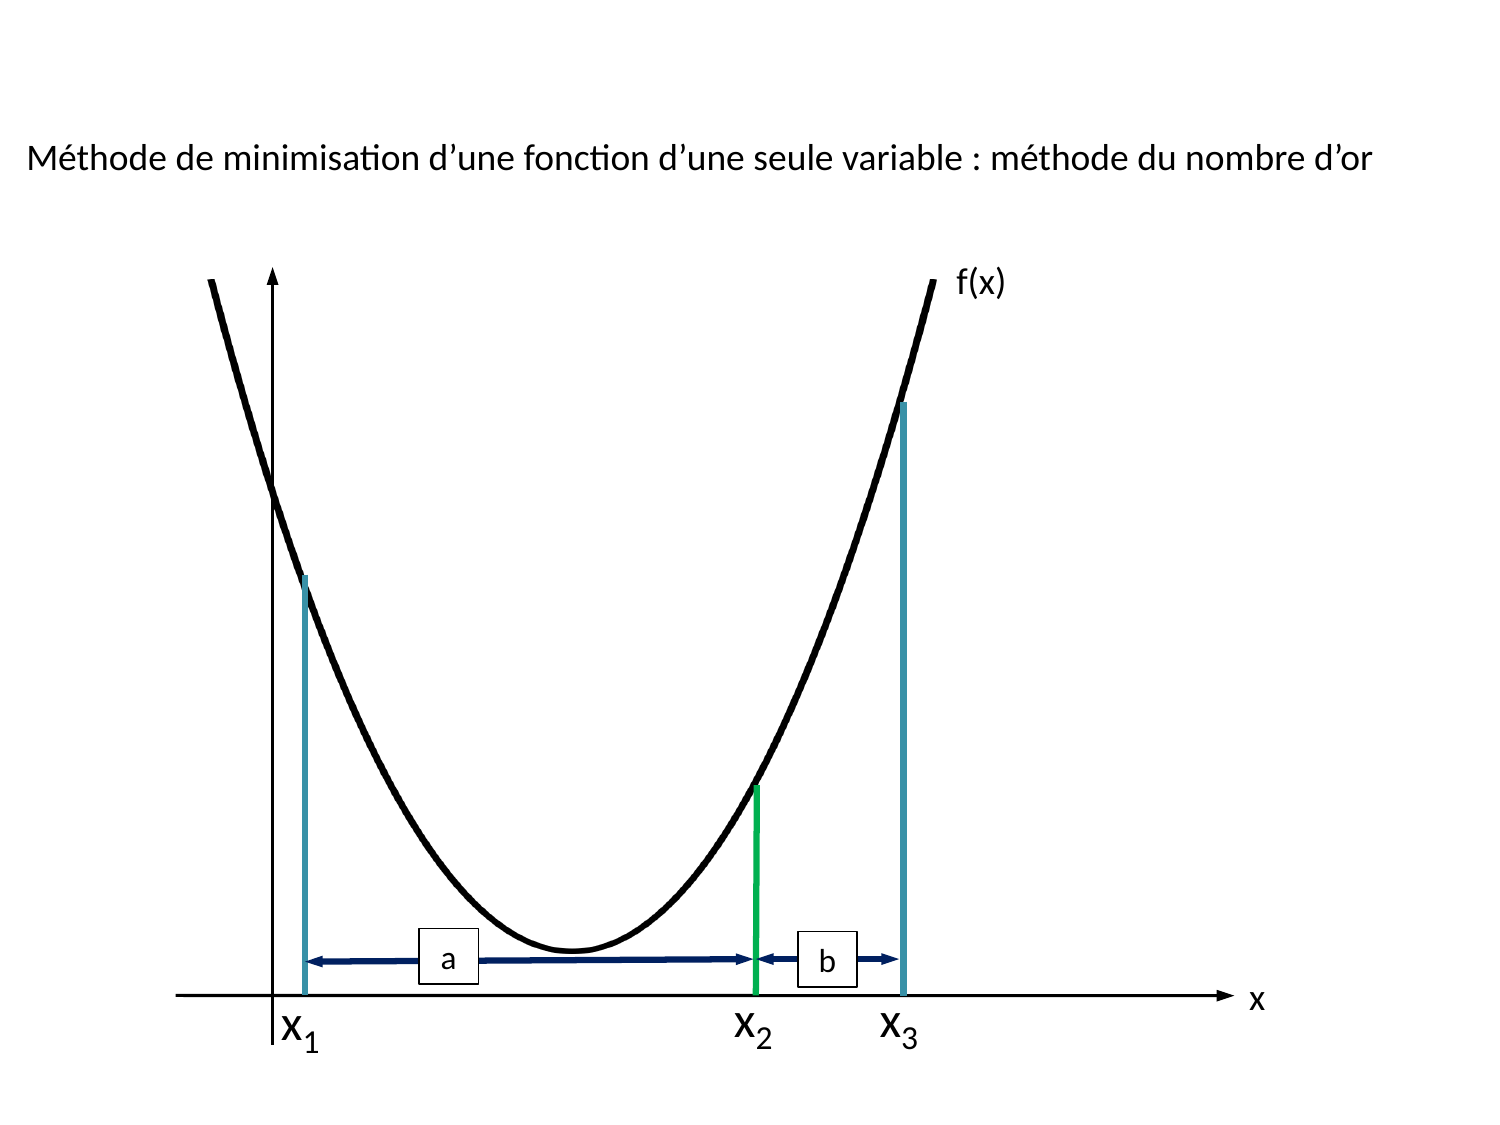

Méthode de minimisation d’une fonction d’une seule variable : méthode du nombre d’or
f(x)
x2
x3
x1
x
a
b